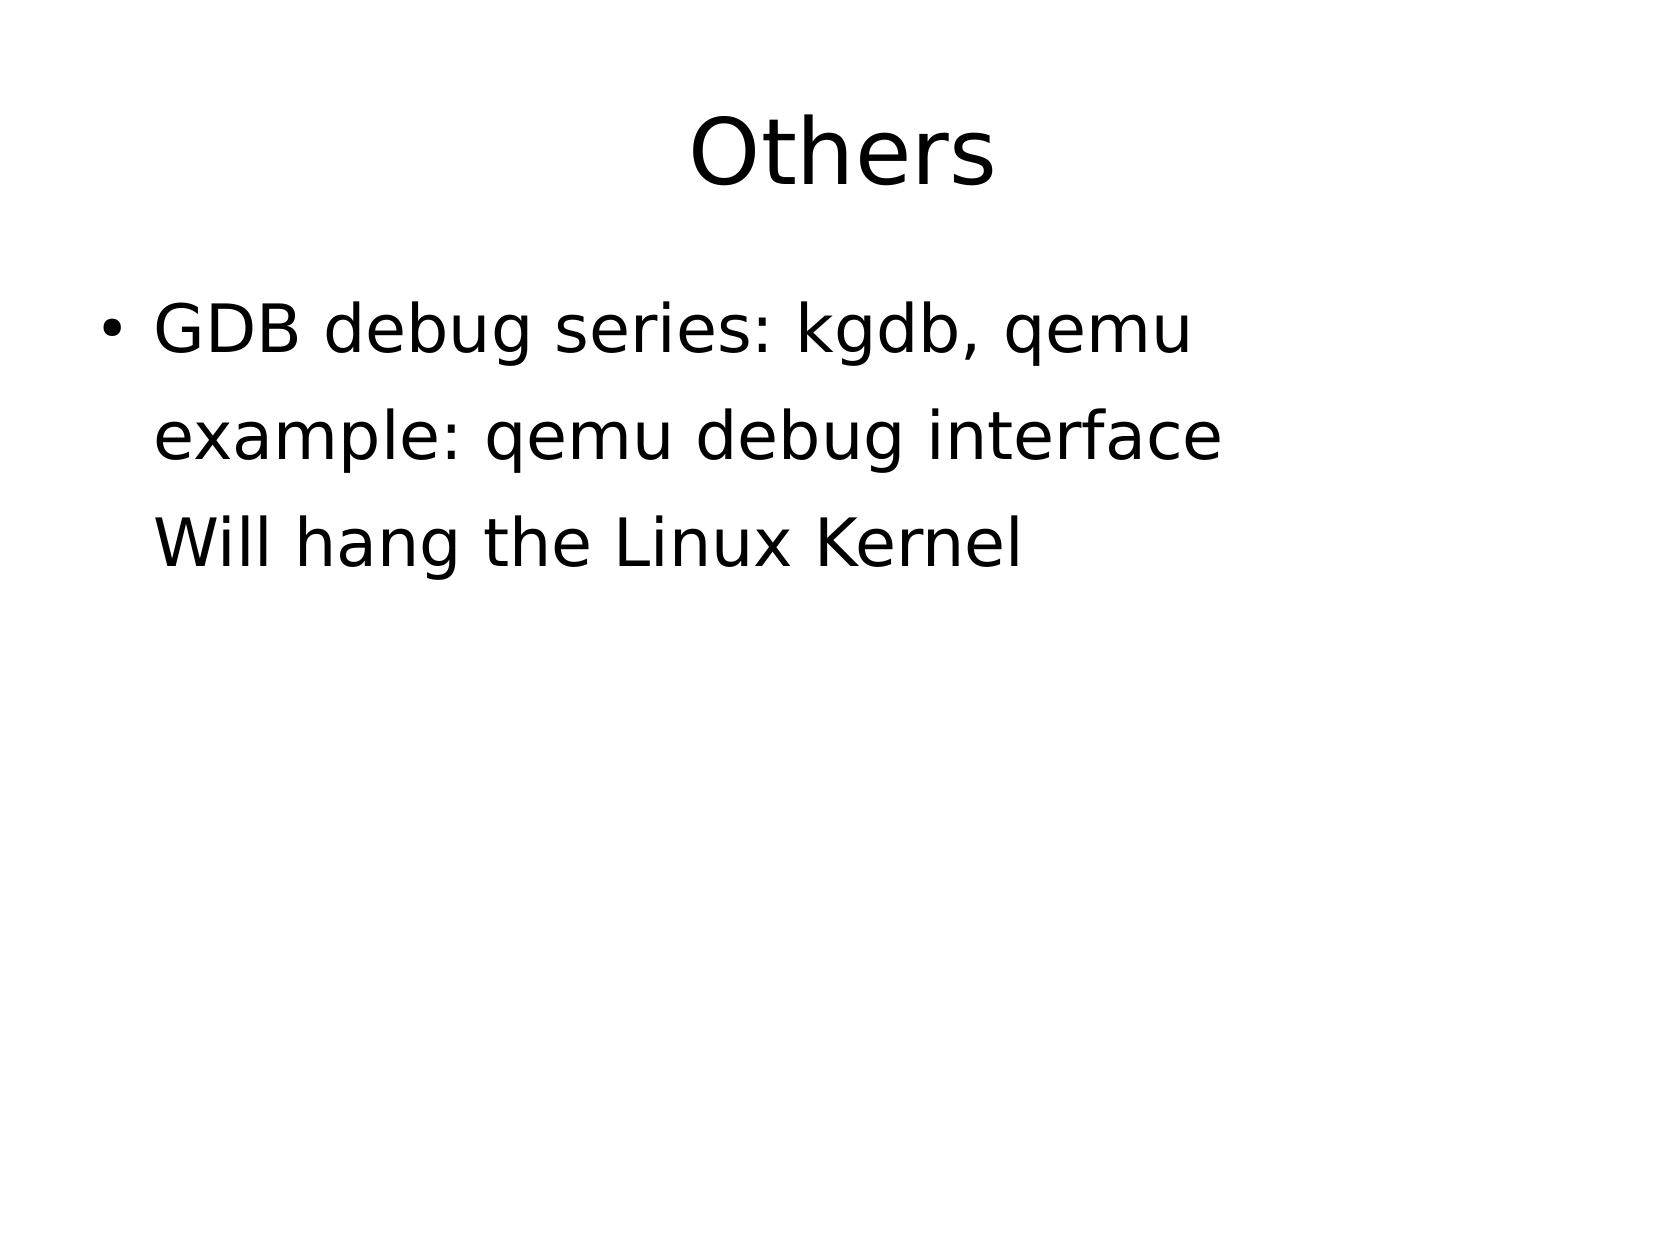

# Others
GDB debug series: kgdb, qemu
example: qemu debug interface
Will hang the Linux Kernel